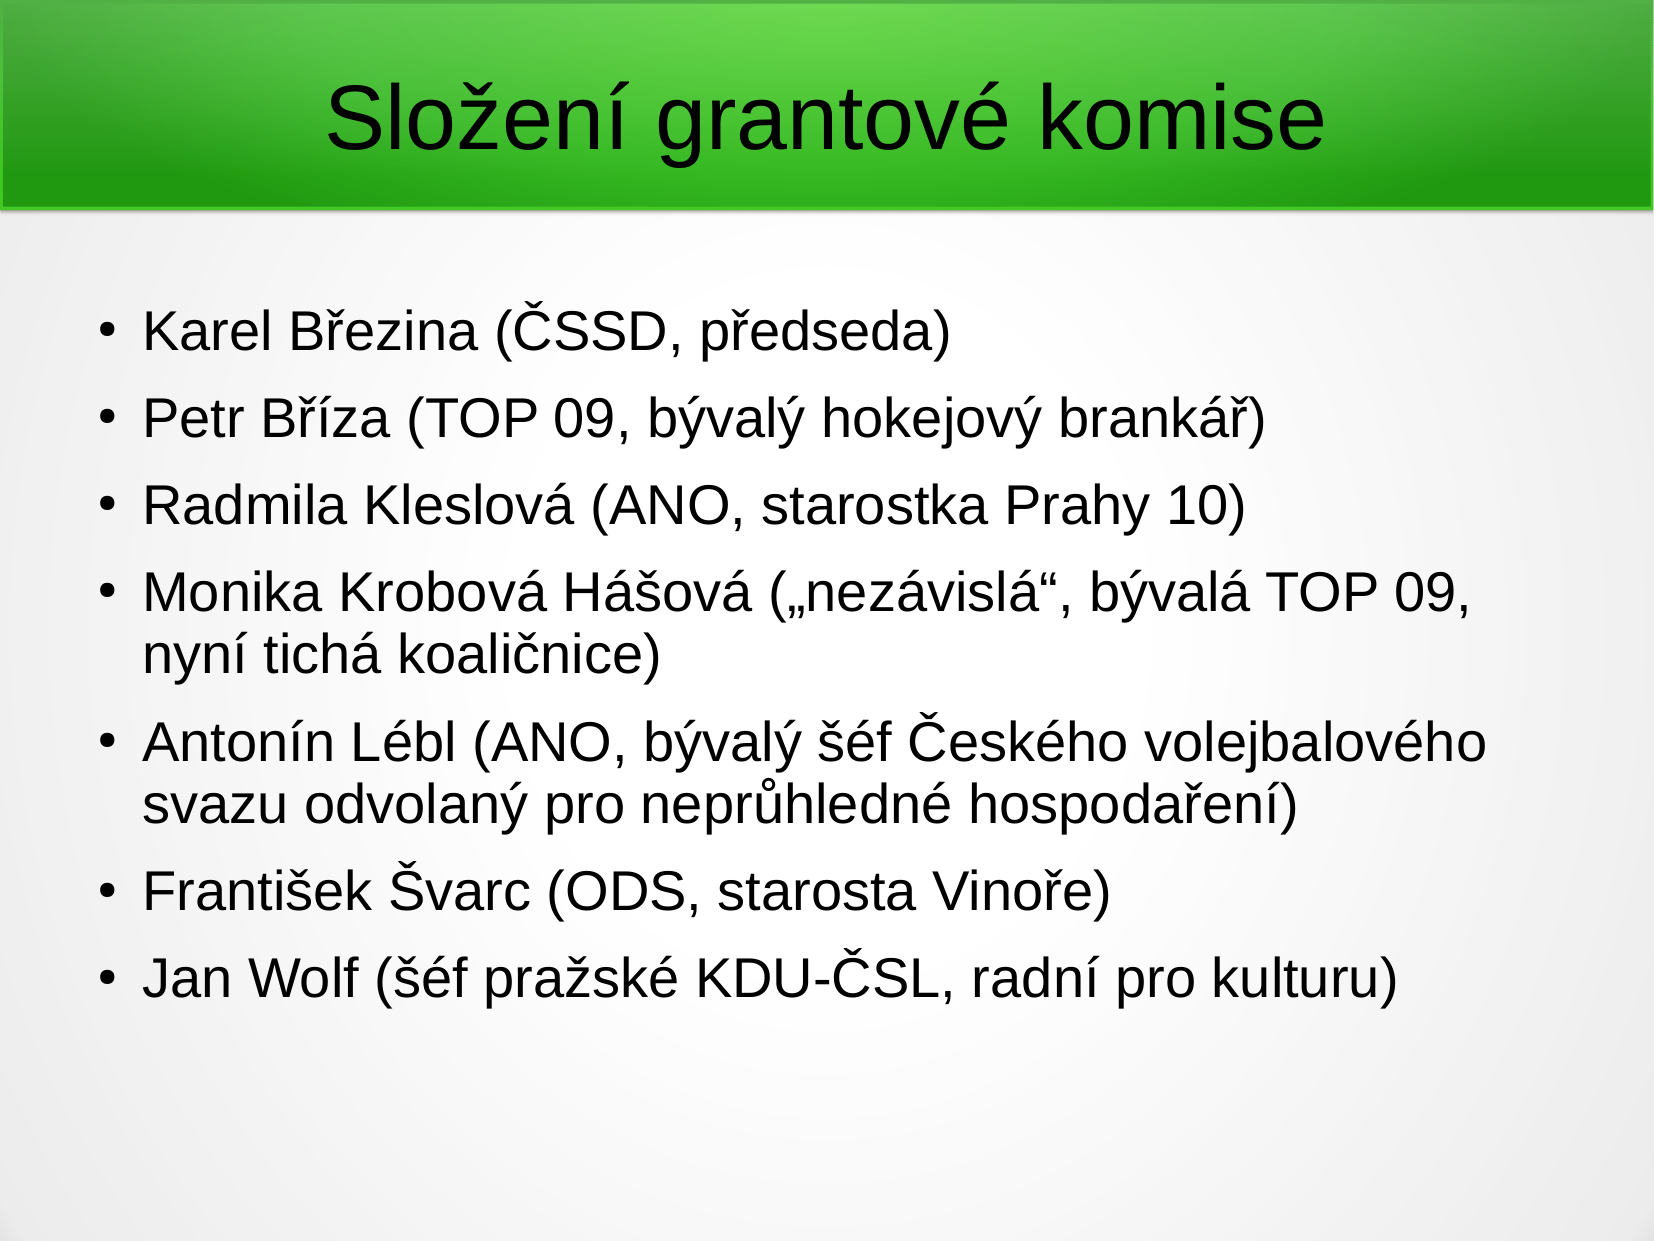

# Složení grantové komise
Karel Březina (ČSSD, předseda)
Petr Bříza (TOP 09, bývalý hokejový brankář)
Radmila Kleslová (ANO, starostka Prahy 10)
Monika Krobová Hášová („nezávislá“, bývalá TOP 09, nyní tichá koaličnice)
Antonín Lébl (ANO, bývalý šéf Českého volejbalového svazu odvolaný pro neprůhledné hospodaření)
František Švarc (ODS, starosta Vinoře)
Jan Wolf (šéf pražské KDU-ČSL, radní pro kulturu)